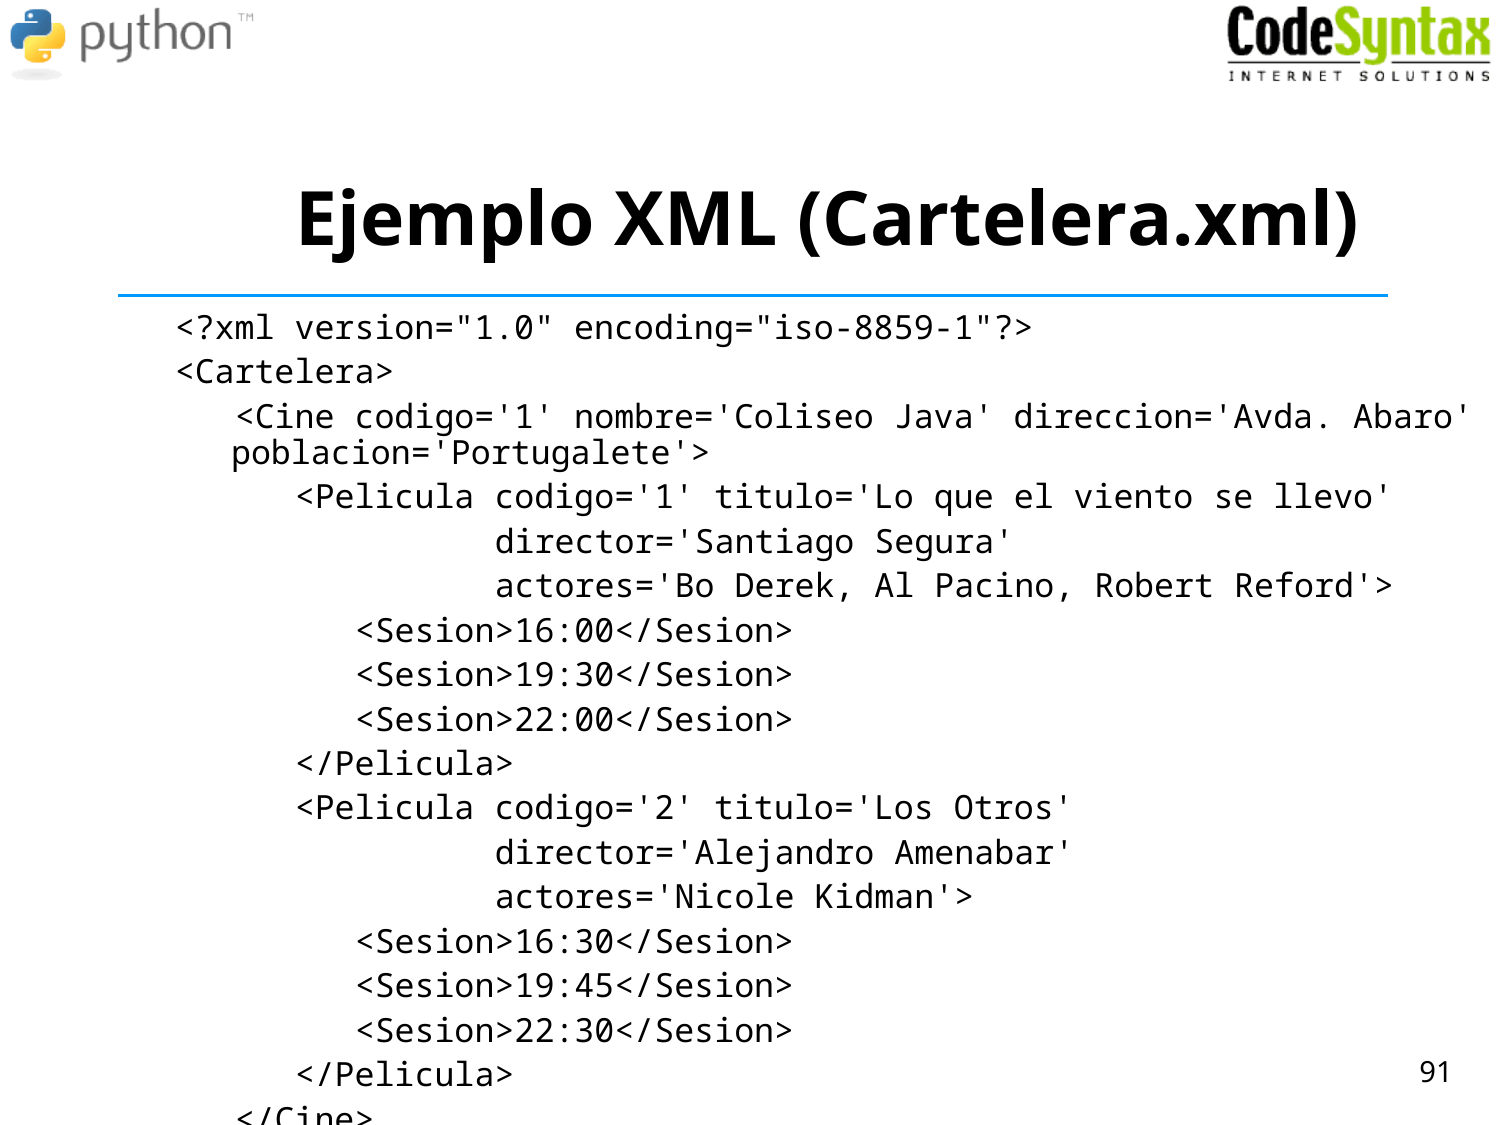

# Ejemplo XML (Cartelera.xml)
<?xml version="1.0" encoding="iso-8859-1"?>
<Cartelera>
 <Cine codigo='1' nombre='Coliseo Java' direccion='Avda. Abaro' poblacion='Portugalete'>
 <Pelicula codigo='1' titulo='Lo que el viento se llevo'
 director='Santiago Segura'
 actores='Bo Derek, Al Pacino, Robert Reford'>
 <Sesion>16:00</Sesion>
 <Sesion>19:30</Sesion>
 <Sesion>22:00</Sesion>
 </Pelicula>
 <Pelicula codigo='2' titulo='Los Otros'
 director='Alejandro Amenabar'
 actores='Nicole Kidman'>
 <Sesion>16:30</Sesion>
 <Sesion>19:45</Sesion>
 <Sesion>22:30</Sesion>
 </Pelicula>
 </Cine>
 ...
</Cartelera>
91